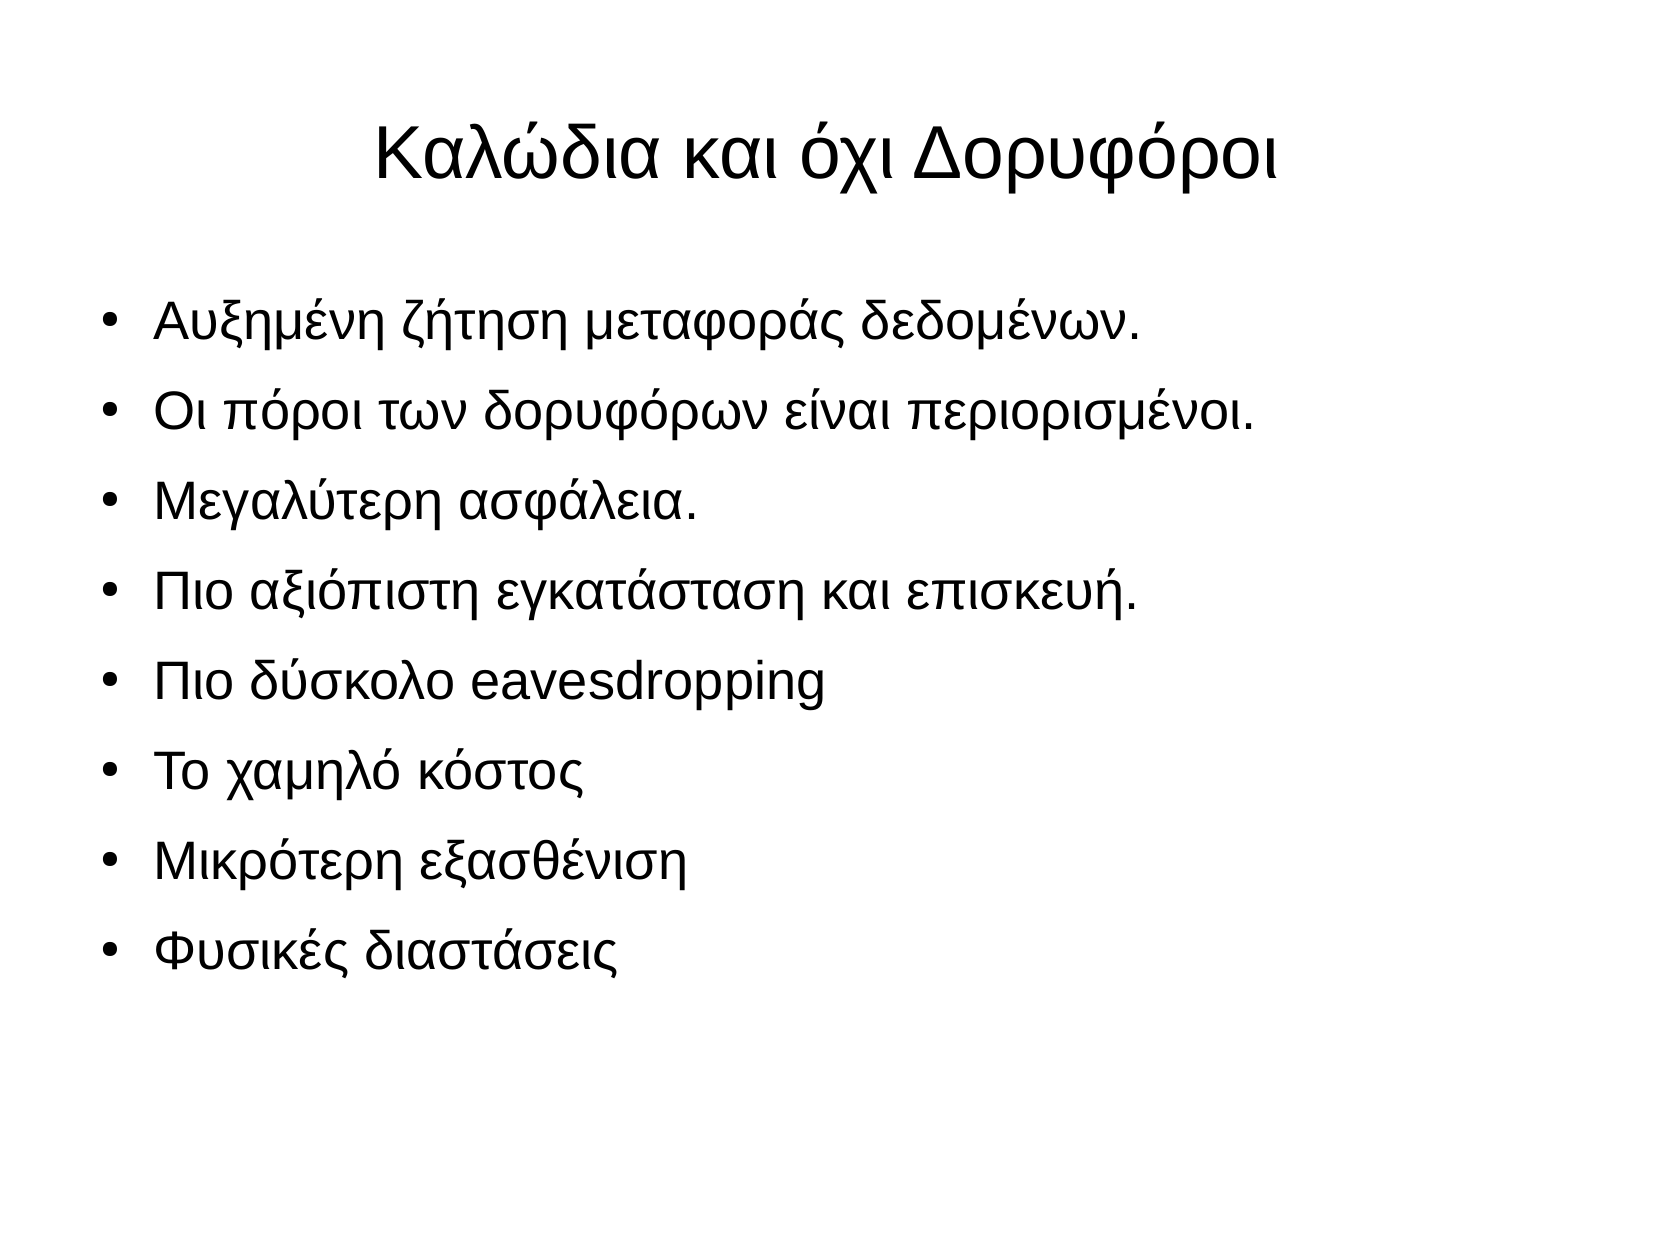

# Καλώδια και όχι Δορυφόροι
Αυξημένη ζήτηση μεταφοράς δεδομένων.
Οι πόροι των δορυφόρων είναι περιορισμένοι.
Μεγαλύτερη ασφάλεια.
Πιο αξιόπιστη εγκατάσταση και επισκευή.
Πιο δύσκολο eavesdropping
Το χαμηλό κόστος
Μικρότερη εξασθένιση
Φυσικές διαστάσεις